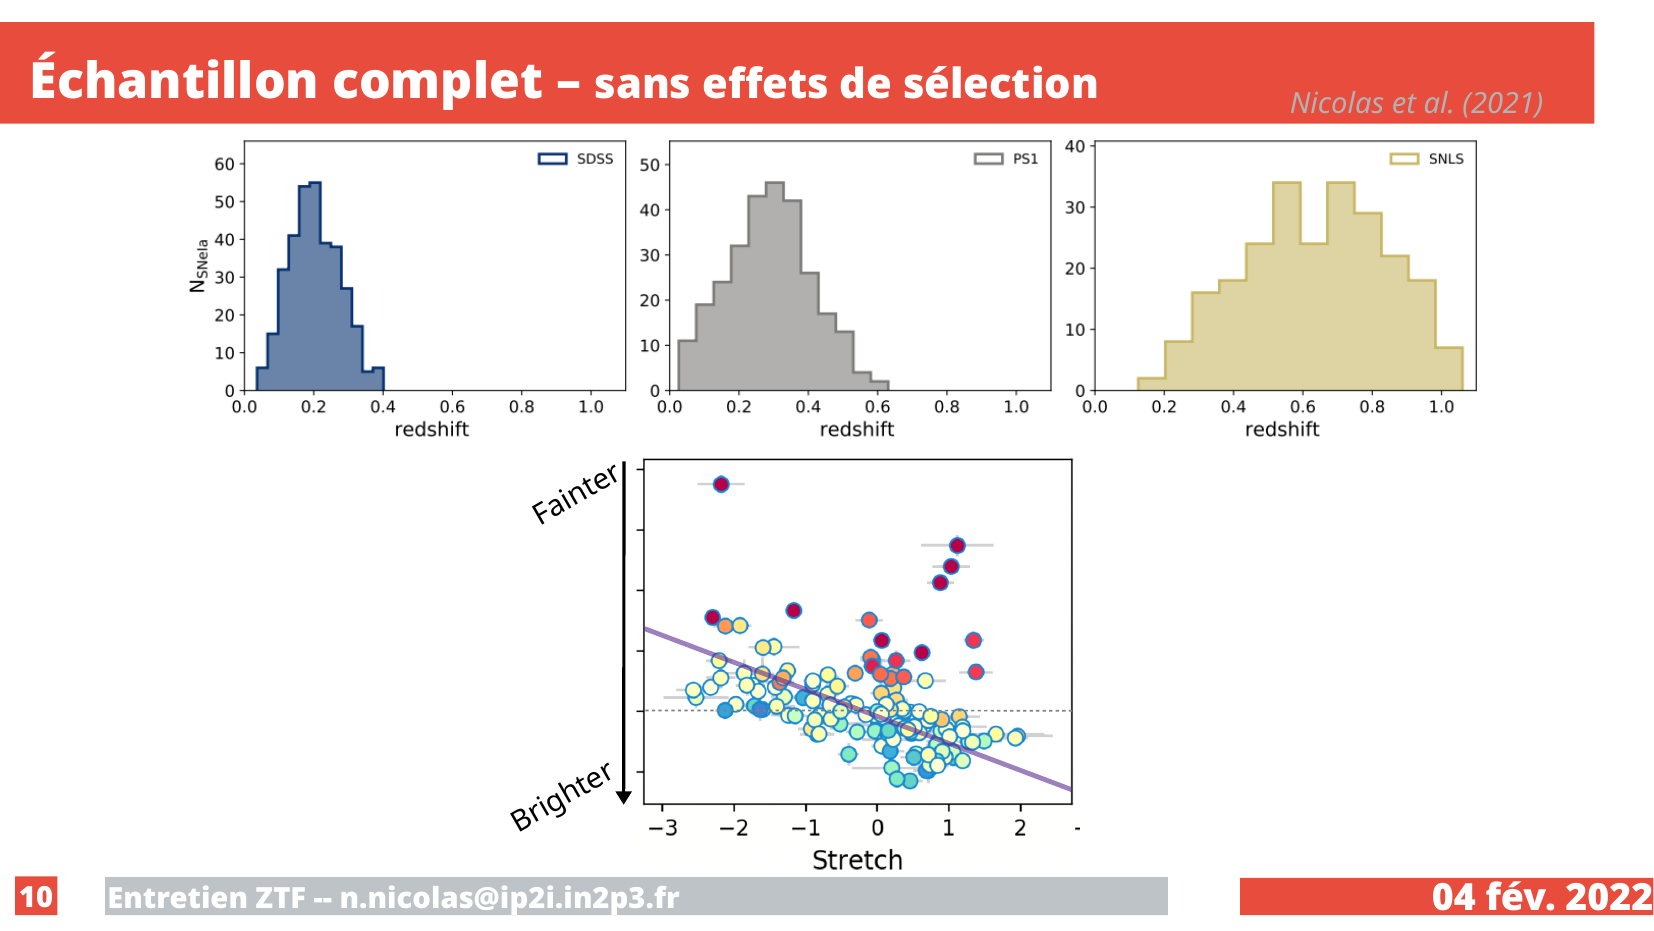

# Échantillon complet – sans effets de sélection
Nicolas et al. (2021)
Fainter
Brighter
10
Entretien ZTF -- n.nicolas@ip2i.in2p3.fr
04 fév. 2022